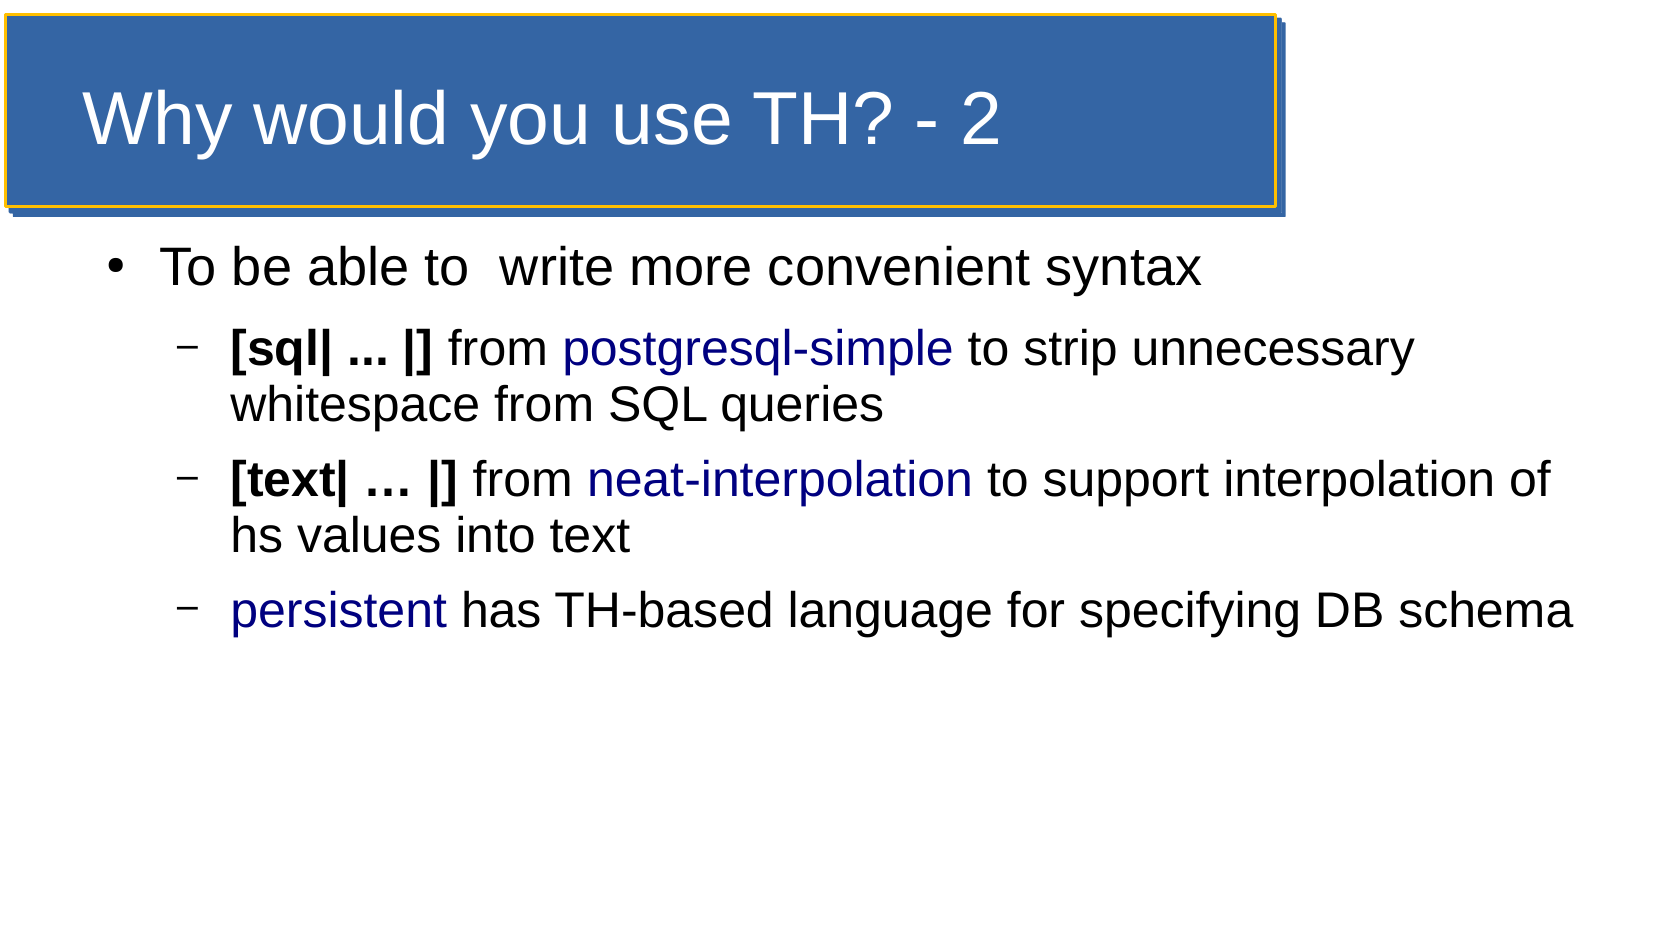

# Why would you use TH? - 2
To be able to write more convenient syntax
[sql| ... |] from postgresql-simple to strip unnecessary whitespace from SQL queries
[text| … |] from neat-interpolation to support interpolation of hs values into text
persistent has TH-based language for specifying DB schema